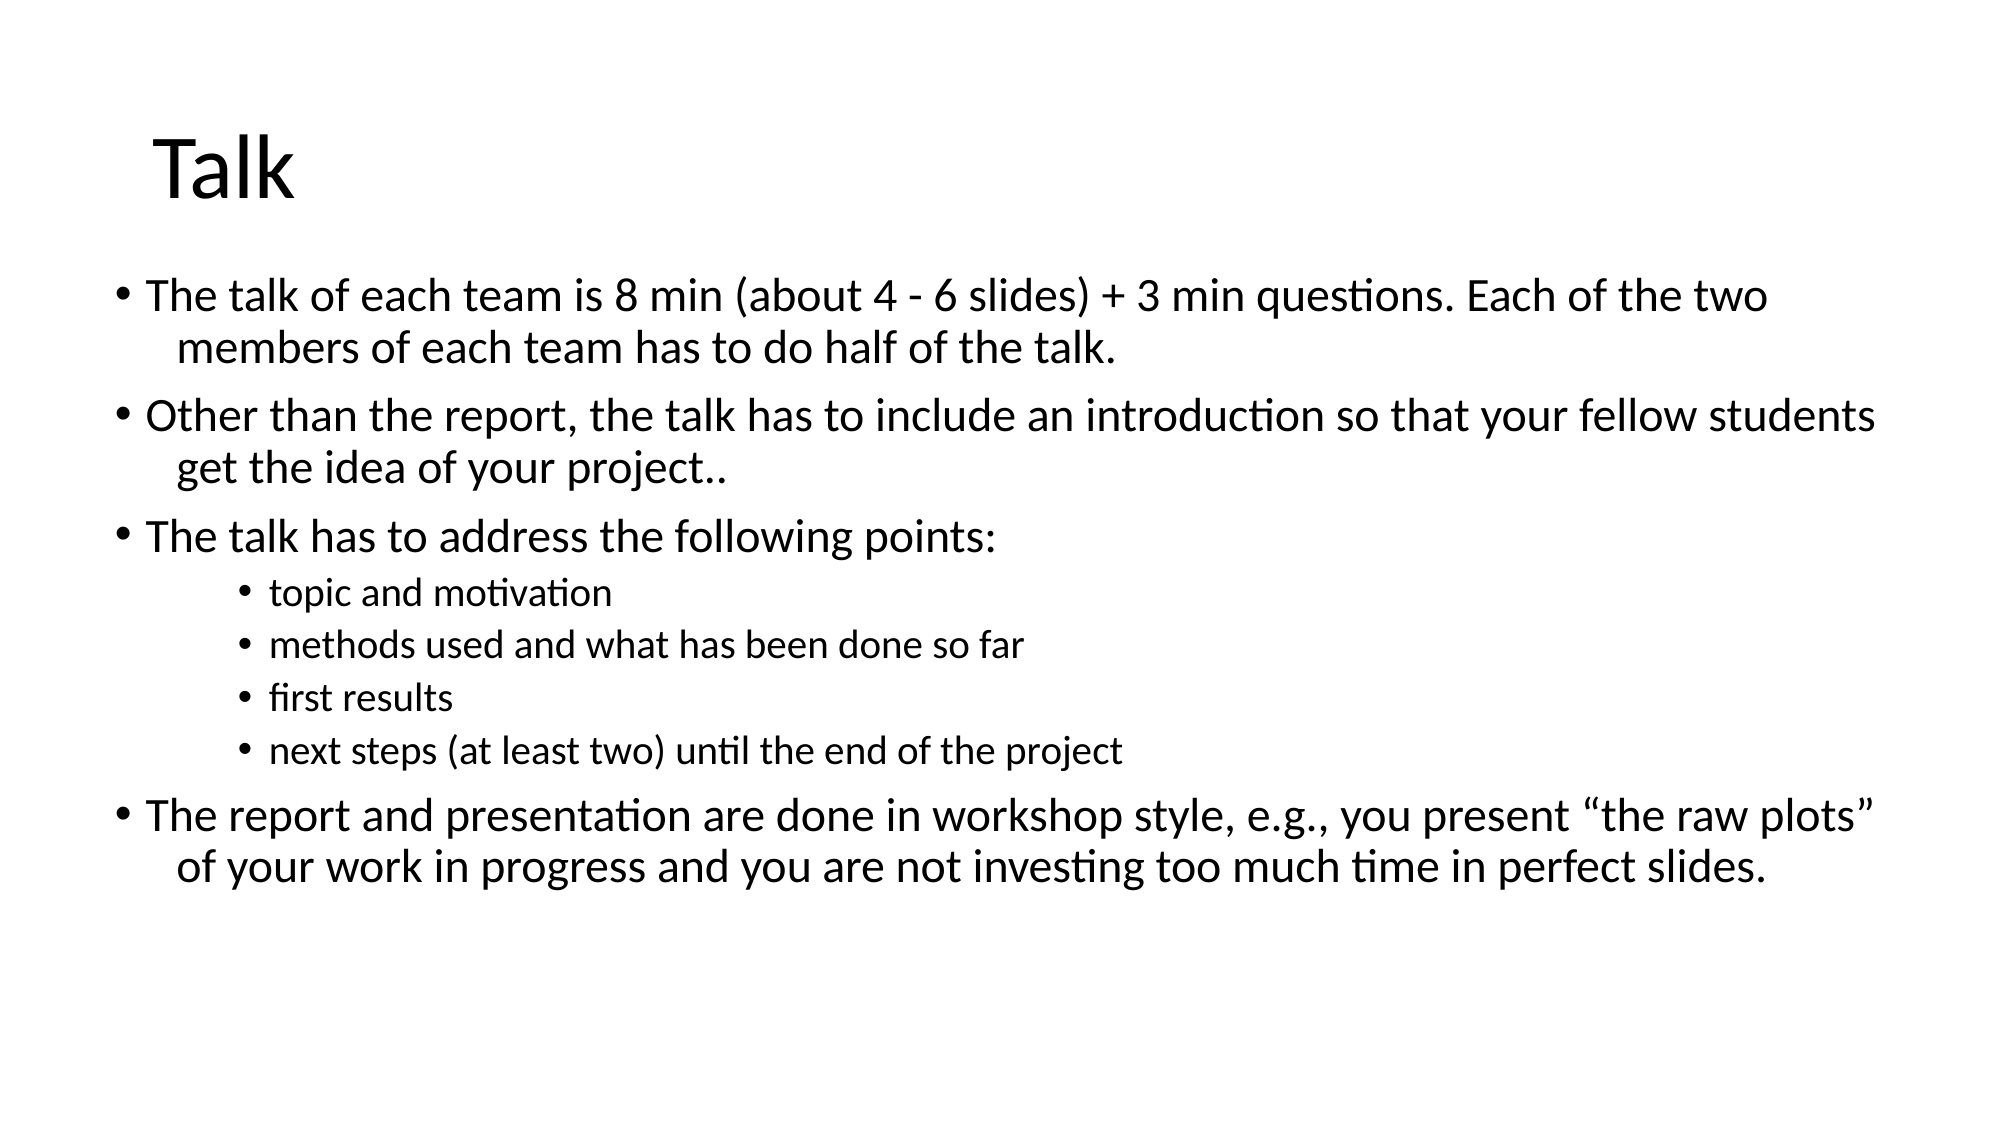

# Talk
The talk of each team is 8 min (about 4 - 6 slides) + 3 min questions. Each of the two members of each team has to do half of the talk.
Other than the report, the talk has to include an introduction so that your fellow students get the idea of your project..
The talk has to address the following points:
topic and motivation
methods used and what has been done so far
first results
next steps (at least two) until the end of the project
The report and presentation are done in workshop style, e.g., you present “the raw plots” of your work in progress and you are not investing too much time in perfect slides.